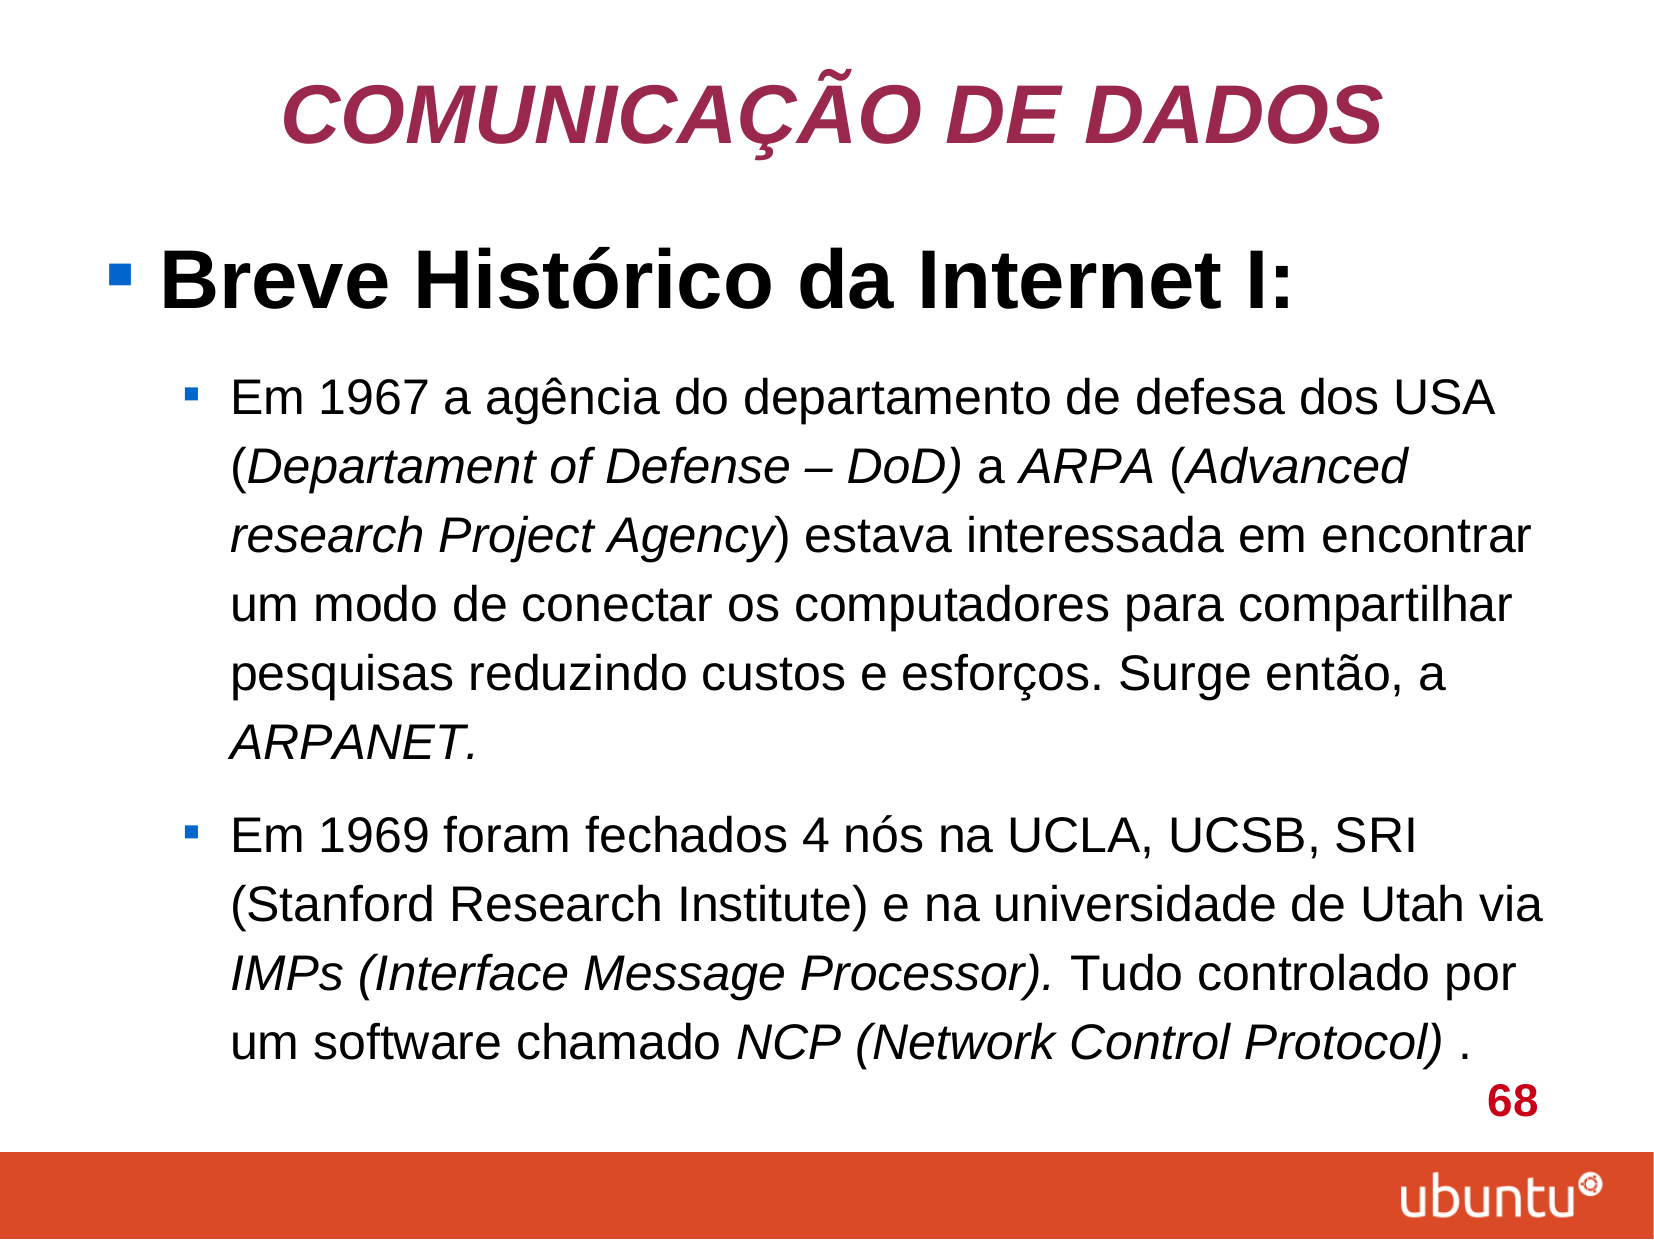

# COMUNICAÇÃO DE DADOS
Breve Histórico da Internet I:
Em 1967 a agência do departamento de defesa dos USA (Departament of Defense – DoD) a ARPA (Advanced research Project Agency) estava interessada em encontrar um modo de conectar os computadores para compartilhar pesquisas reduzindo custos e esforços. Surge então, a ARPANET.
Em 1969 foram fechados 4 nós na UCLA, UCSB, SRI (Stanford Research Institute) e na universidade de Utah via IMPs (Interface Message Processor). Tudo controlado por um software chamado NCP (Network Control Protocol) .